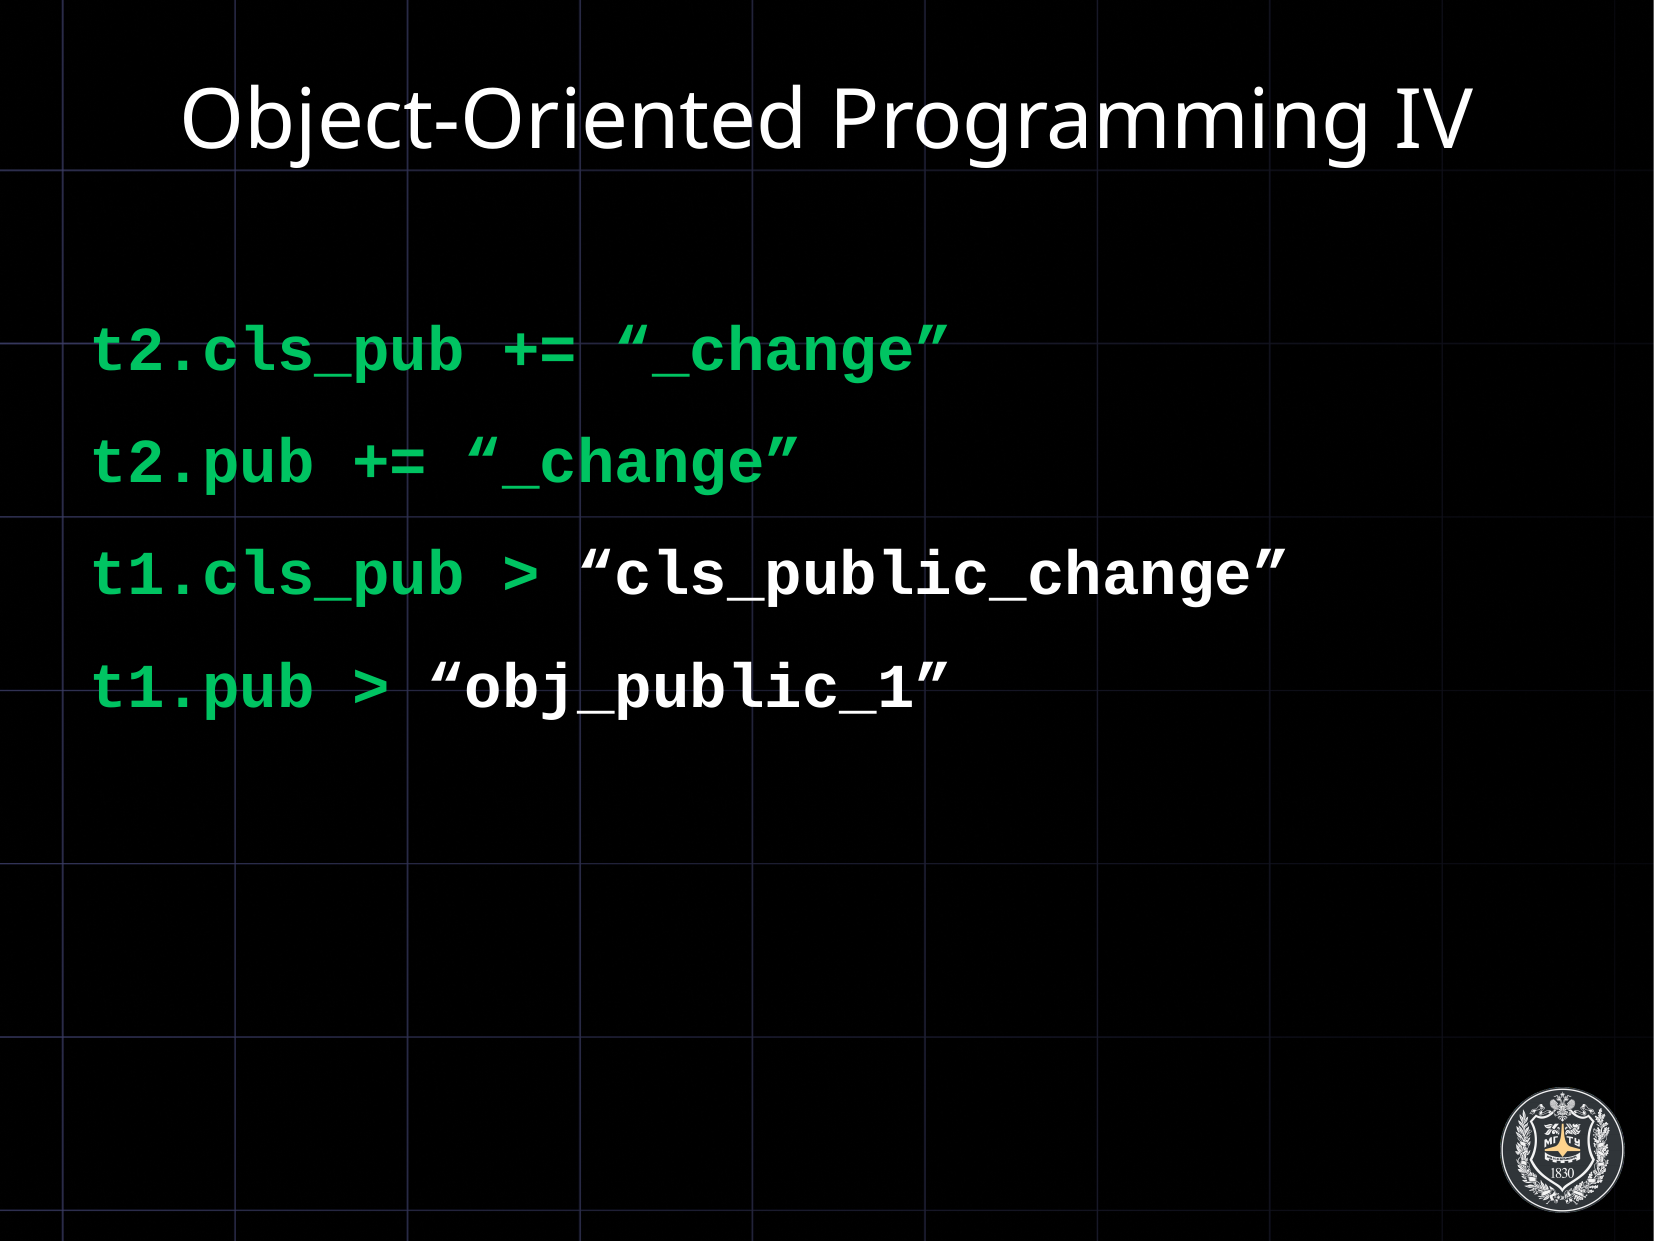

Object-Oriented Programming IV
t2.cls_pub += “_change”
t2.pub += “_change”
t1.cls_pub > “cls_public_change”
t1.pub > “obj_public_1”